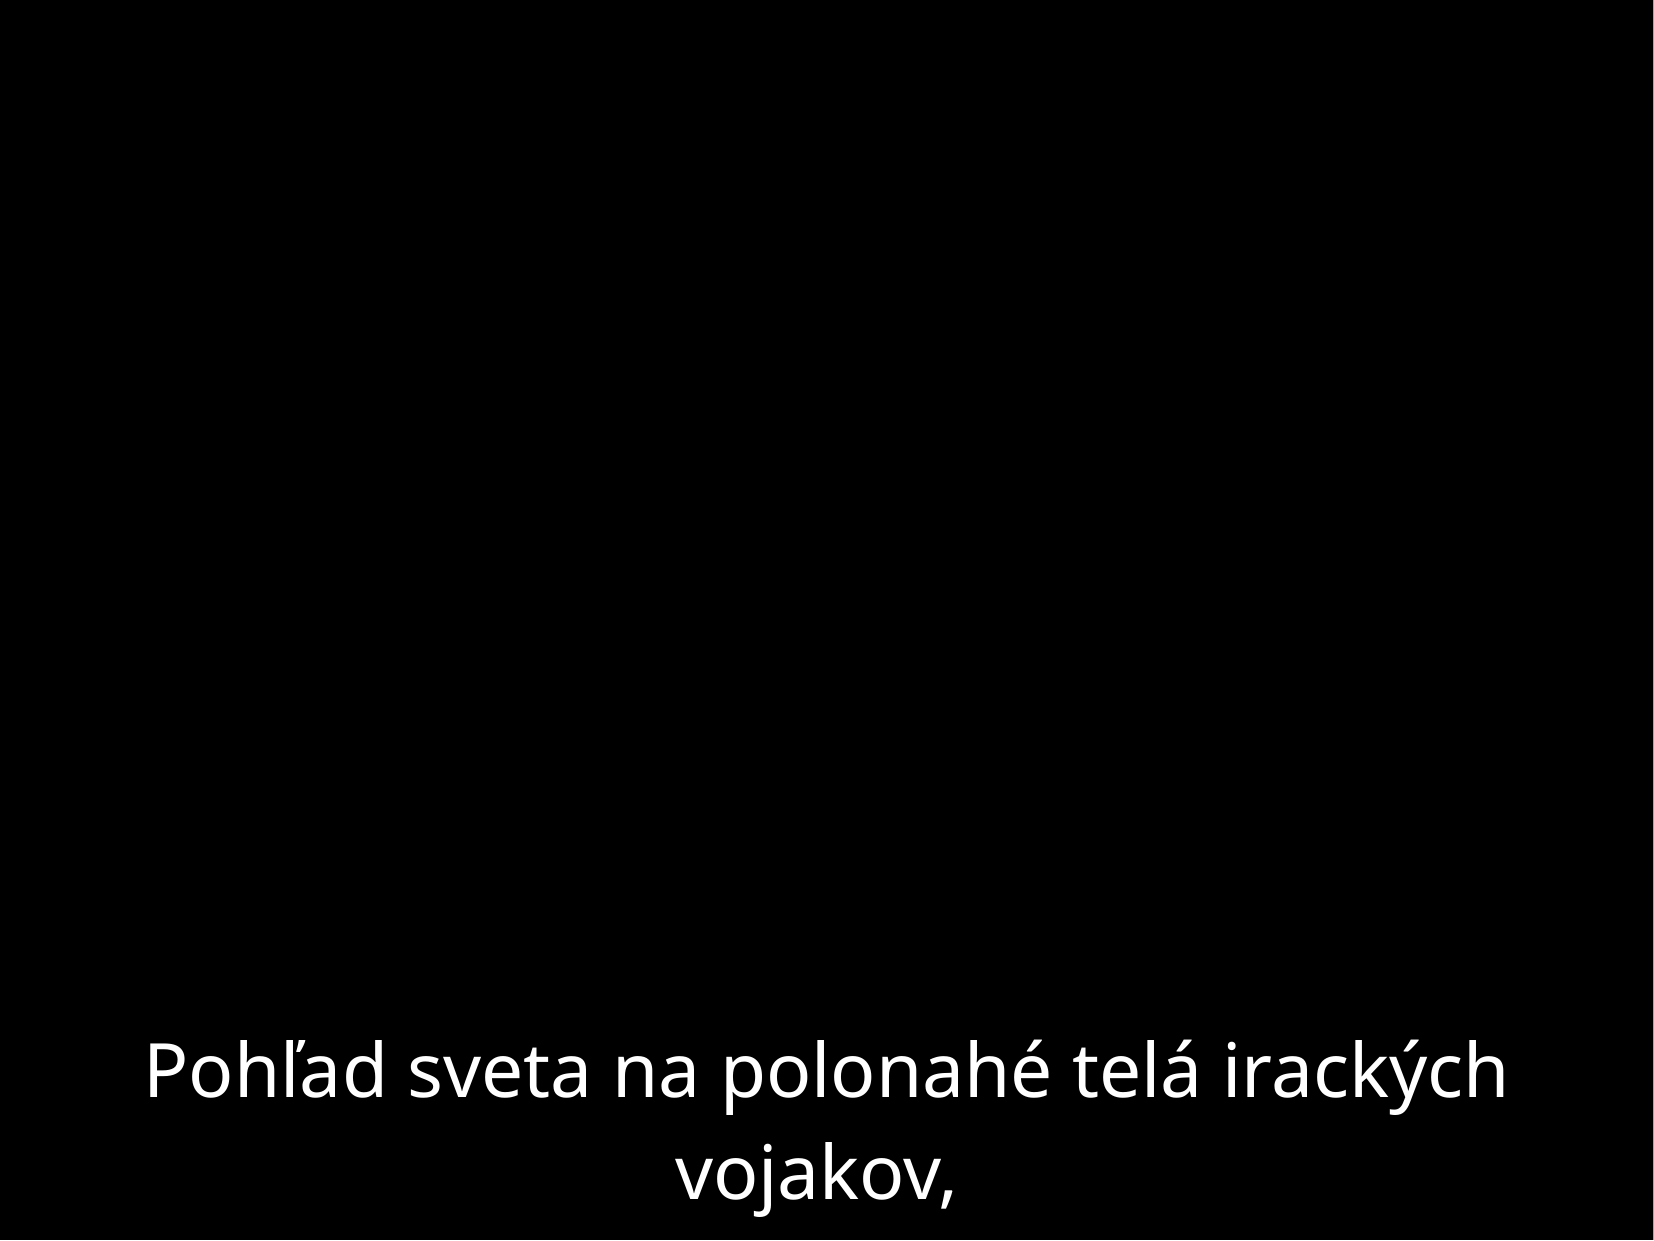

# Pohľad sveta na polonahé telá irackých vojakov,